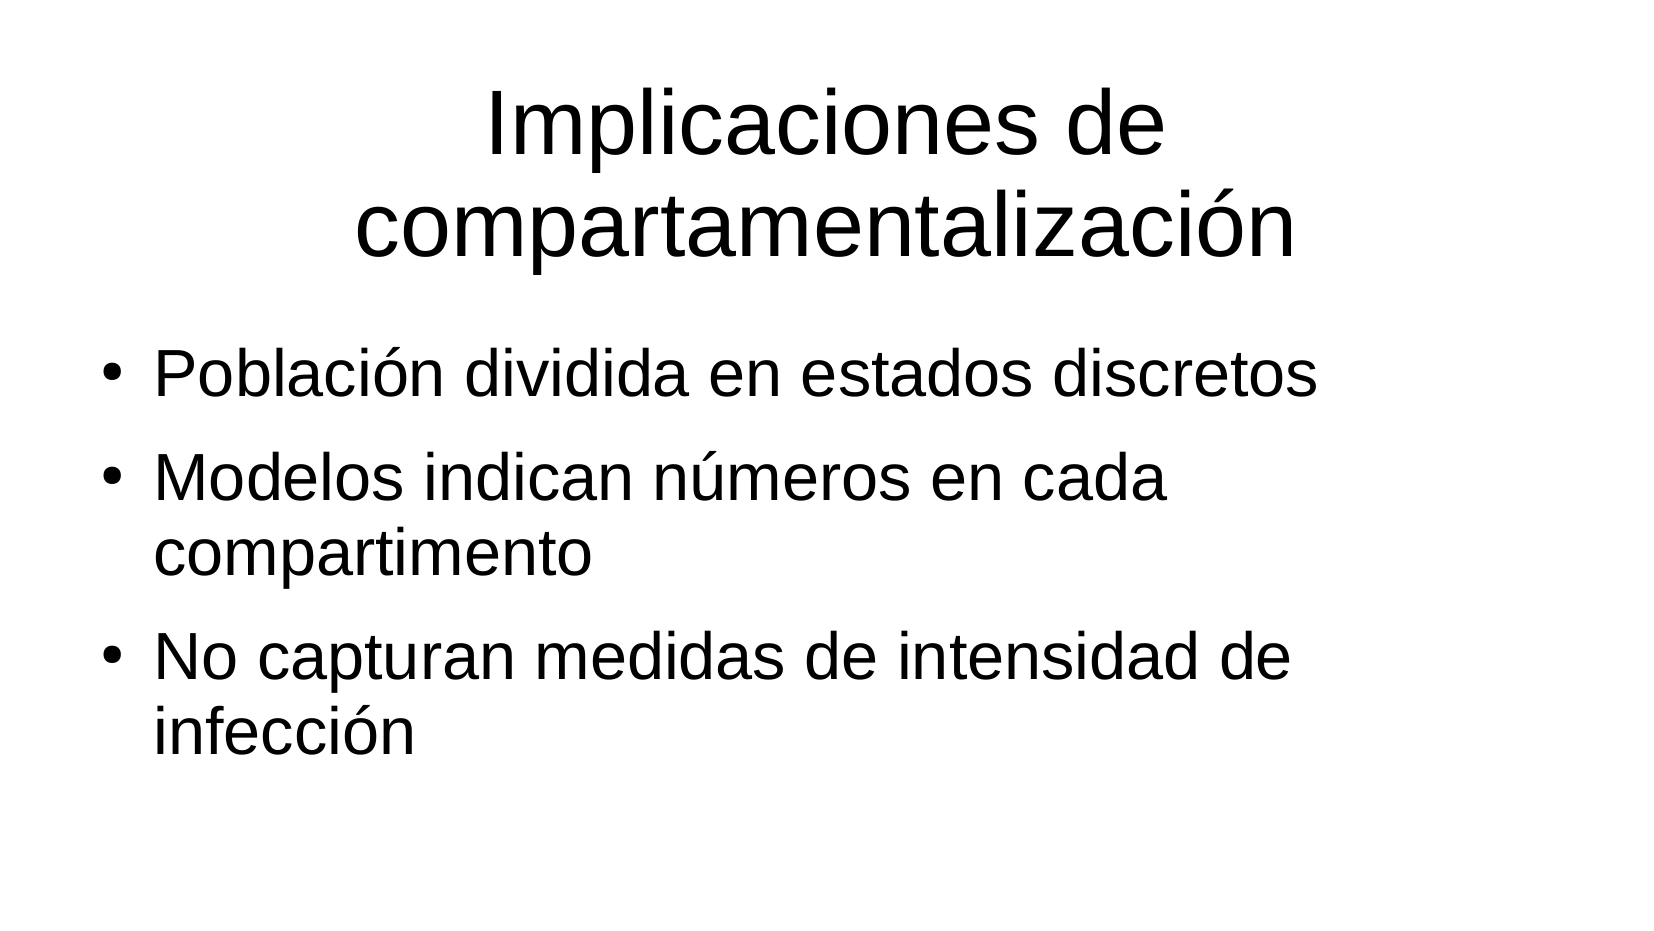

# Implicaciones de compartamentalización
Población dividida en estados discretos
Modelos indican números en cada compartimento
No capturan medidas de intensidad de infección